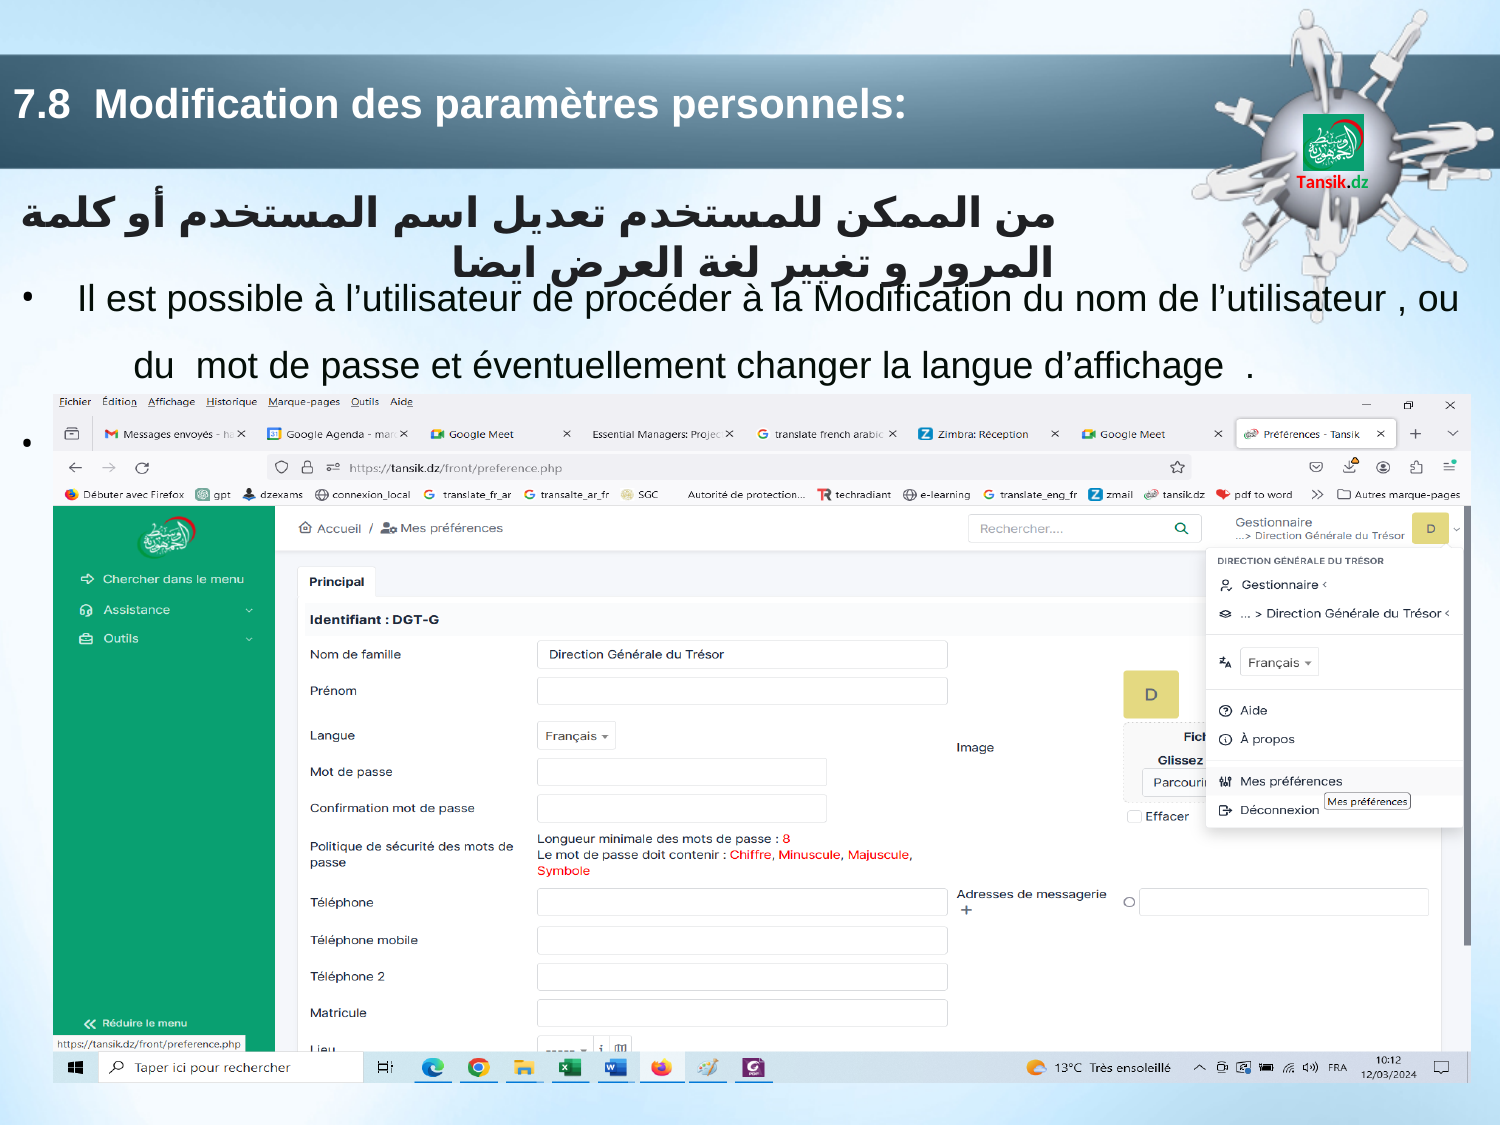

# 7.8 Modification des paramètres personnels:
Tansik.dz
من الممكن للمستخدم تعديل اسم المستخدم أو كلمة المرور و تغيير لغة العرض ايضا
Il est possible à l’utilisateur de procéder à la Modification du nom de l’utilisateur , ou du mot de passe et éventuellement changer la langue d’affichage .